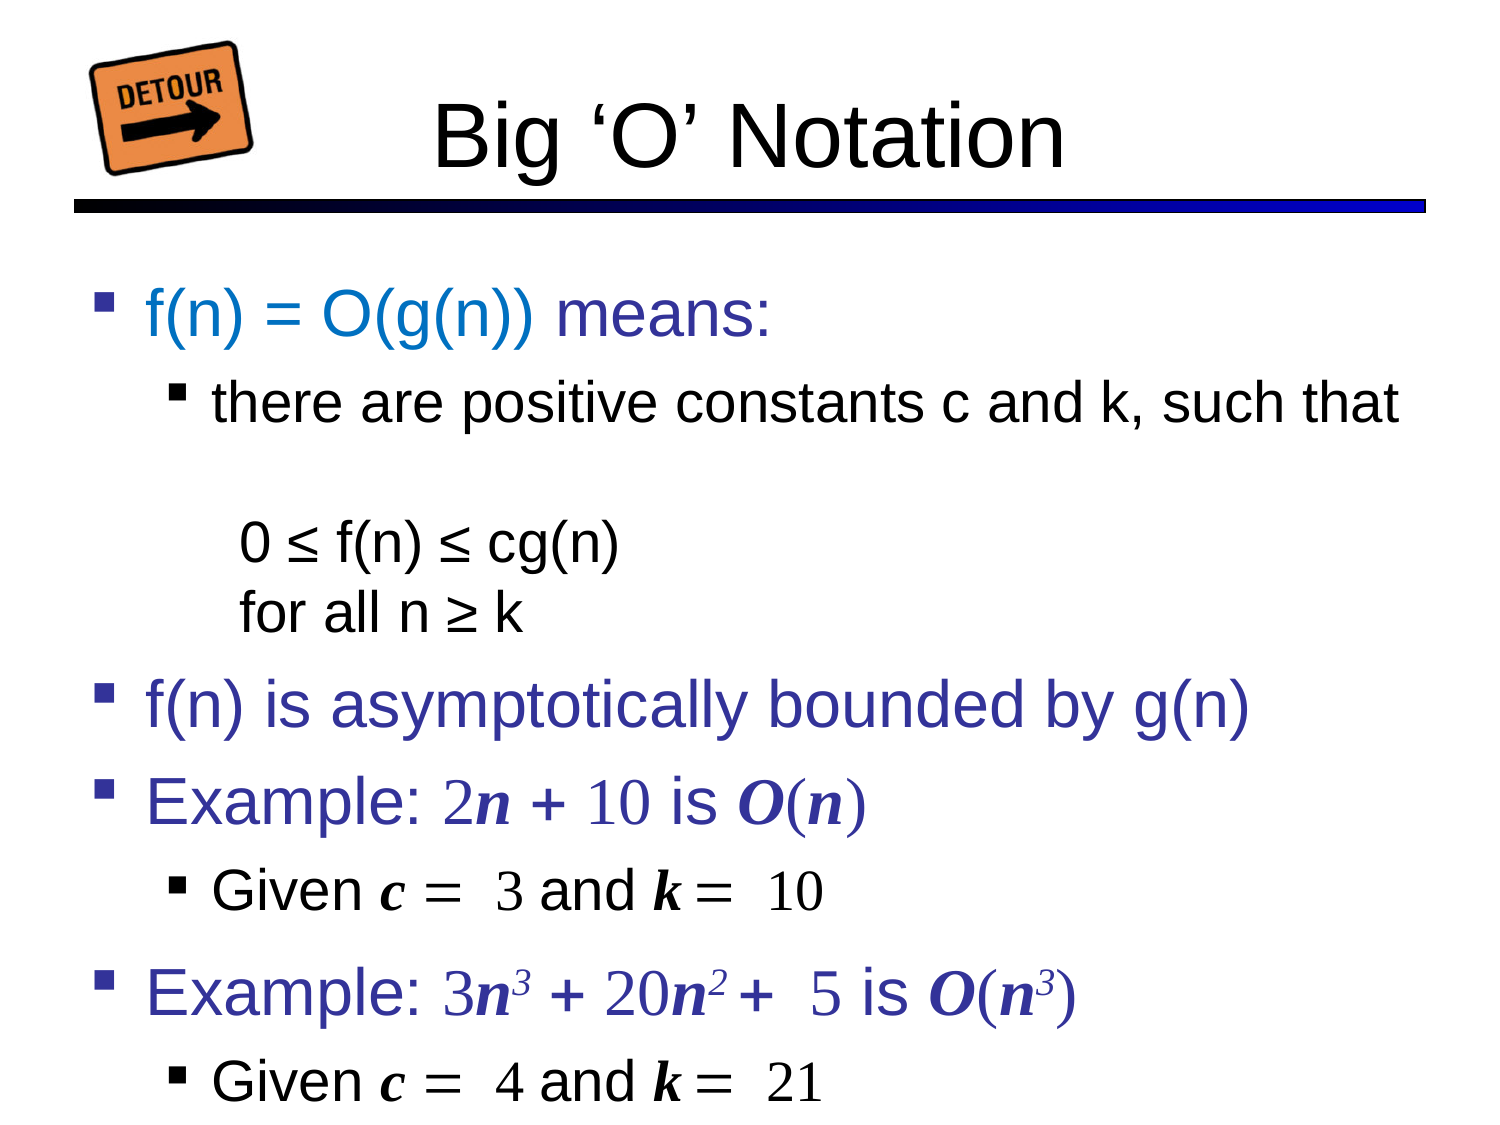

Big ‘O’ Notation
f(n) = O(g(n)) means:
there are positive constants c and k, such that
	0 ≤ f(n) ≤ cg(n)
	for all n ≥ k
f(n) is asymptotically bounded by g(n)
Example: 2n  10 is O(n)
Given c 3 and k 10
Example: 3n3  20n2  is O(n3)
Given c 4 and k 1